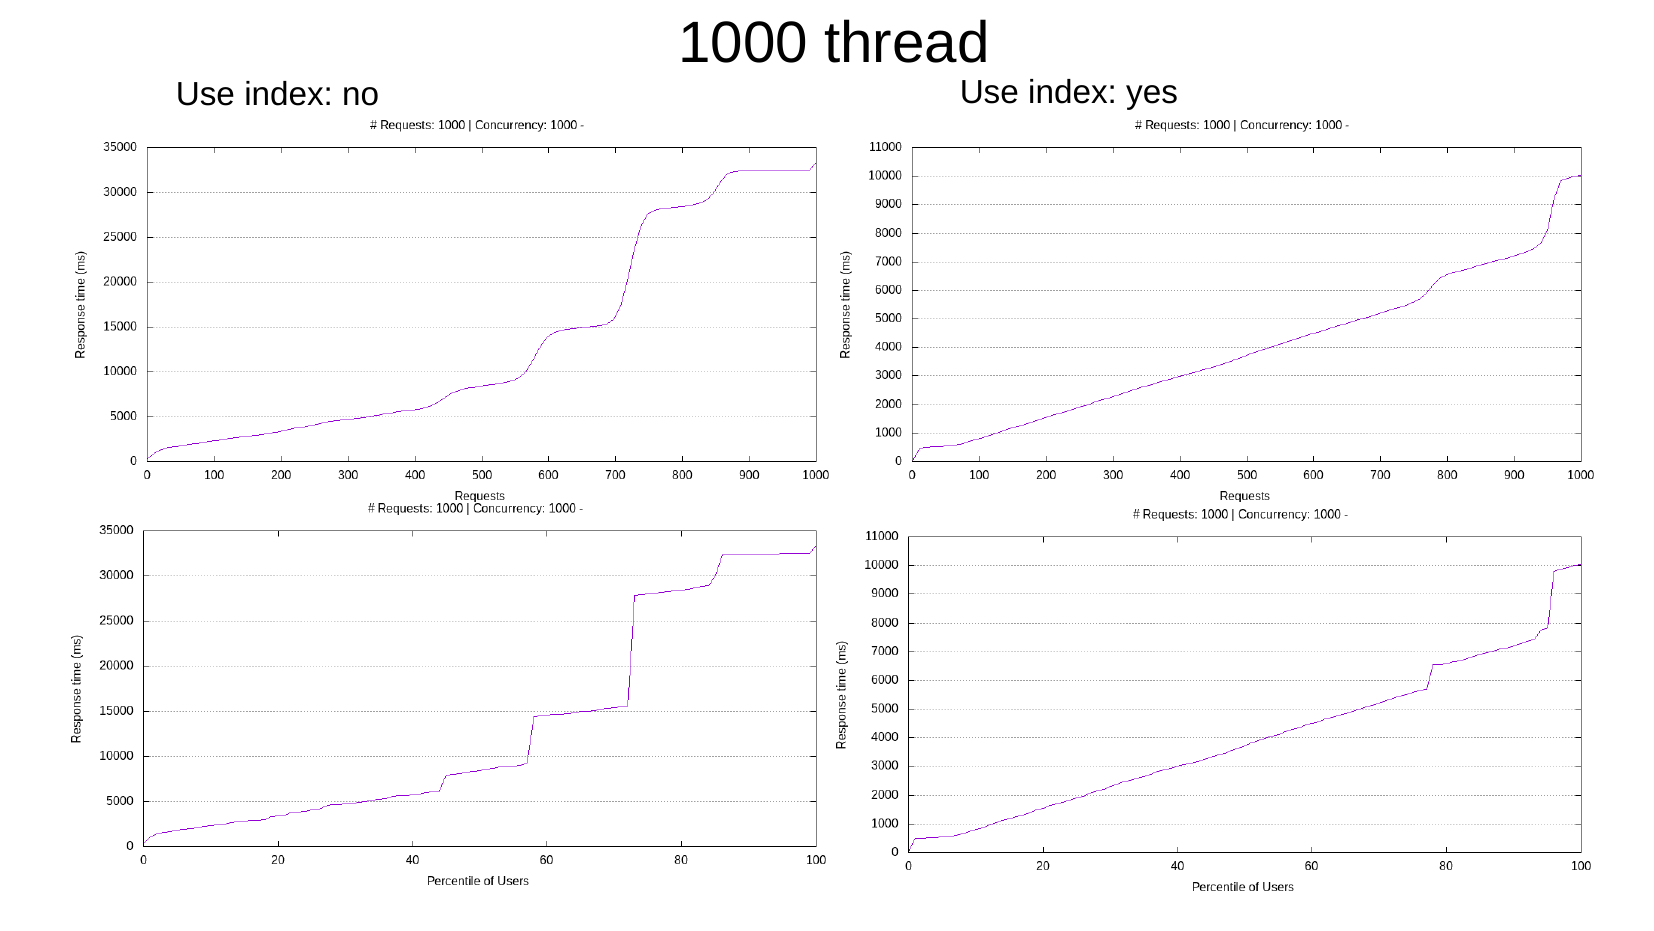

# 1000 thread
Use index: yes
Use index: no